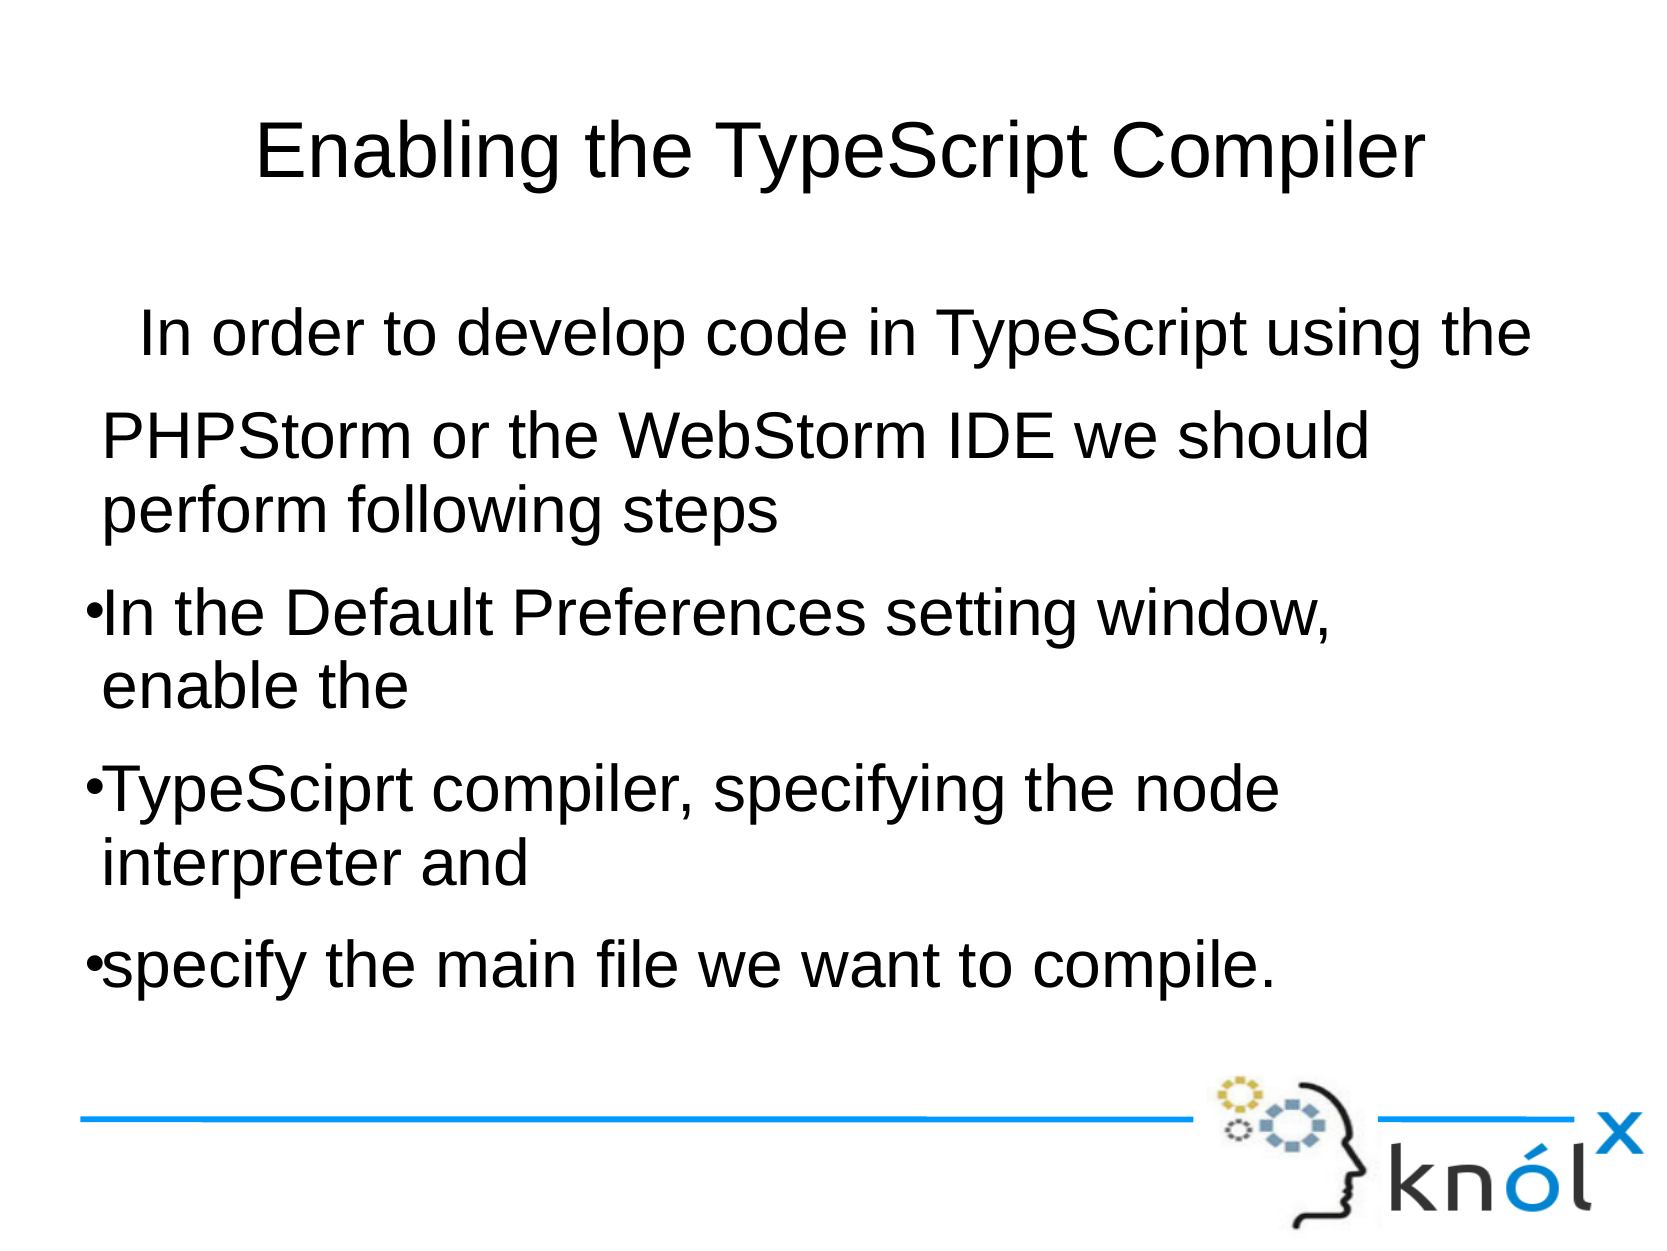

# Enabling the TypeScript Compiler
 In order to develop code in TypeScript using the
PHPStorm or the WebStorm IDE we should perform following steps
In the Default Preferences setting window, enable the
TypeSciprt compiler, specifying the node interpreter and
specify the main file we want to compile.